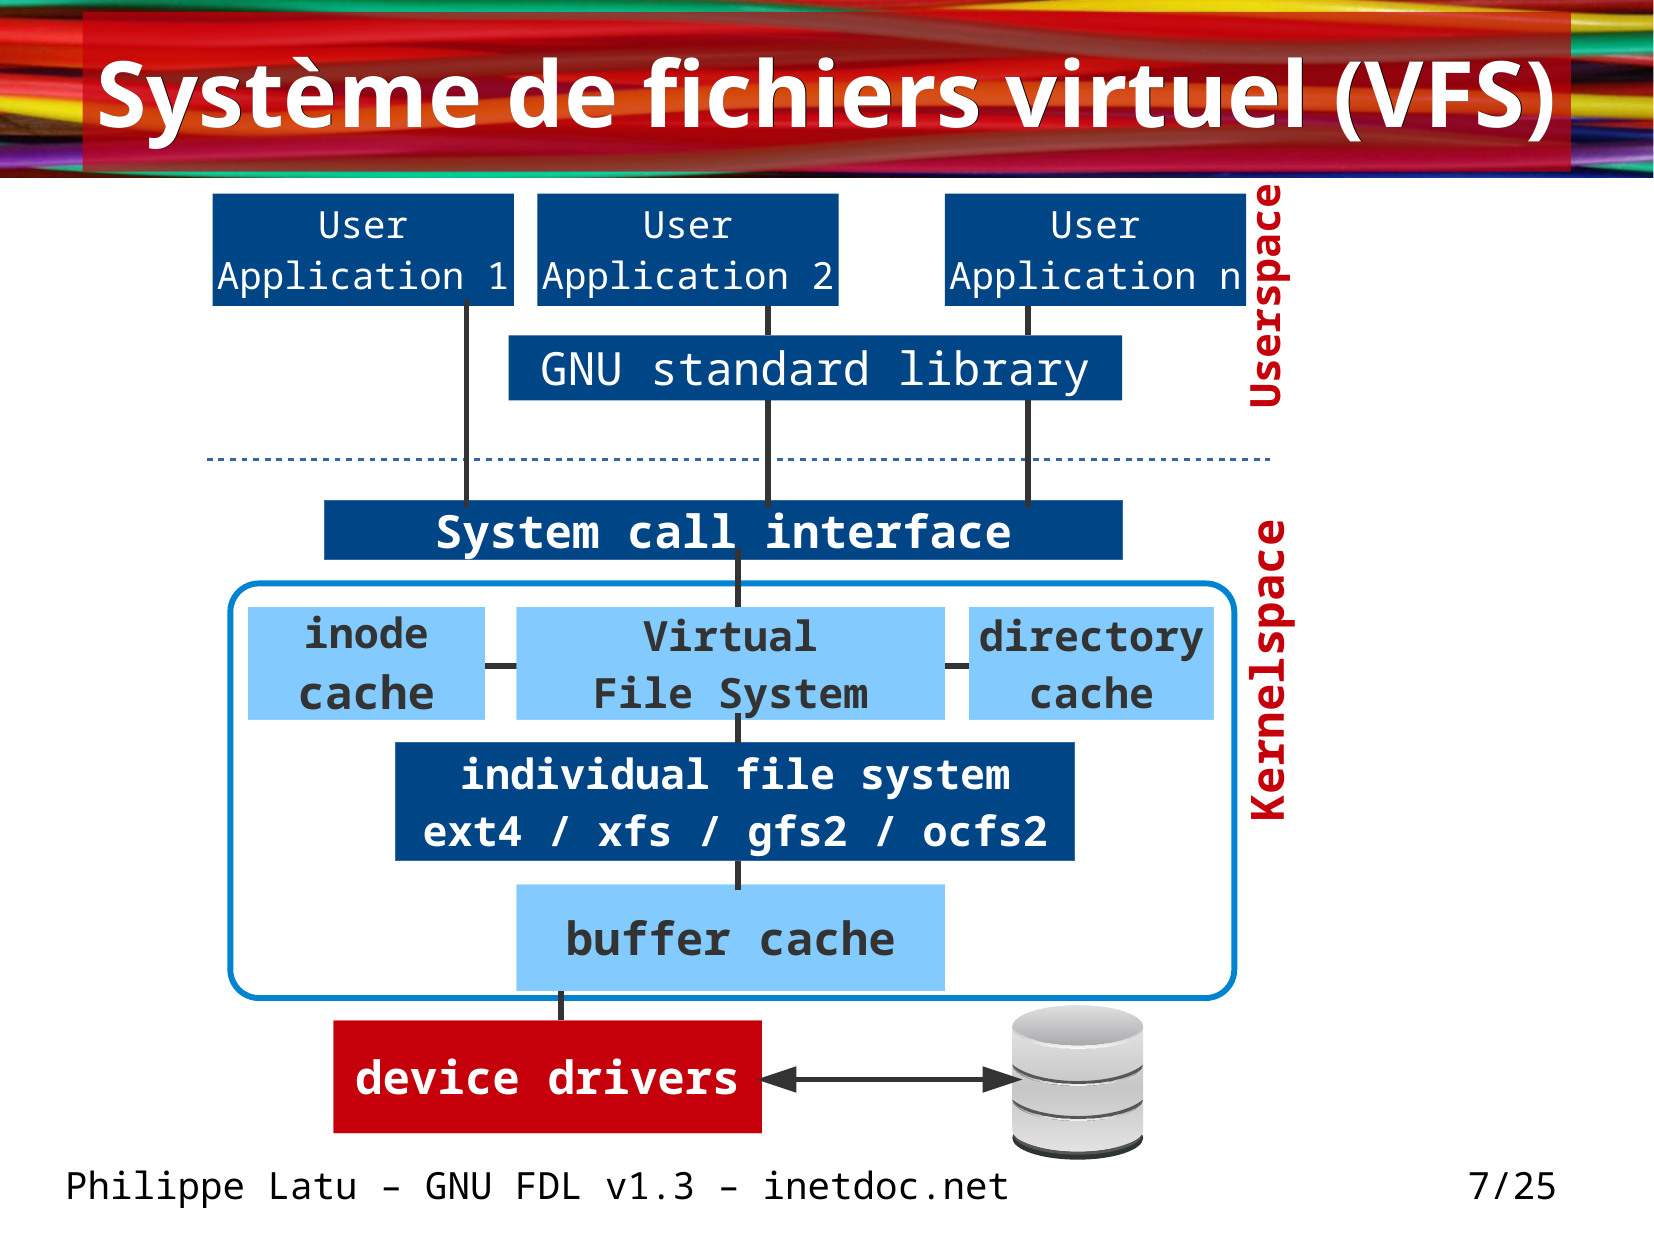

# Système de fichiers virtuel (VFS)
User
Application 1
User
Application 2
User
Application n
Userspace
GNU standard library
System call interface
inode
cache
Virtual
File System
directory
cache
Kernelspace
individual file system
ext4 / xfs / gfs2 / ocfs2
buffer cache
device drivers
Philippe Latu – GNU FDL v1.3 – inetdoc.net							6/25